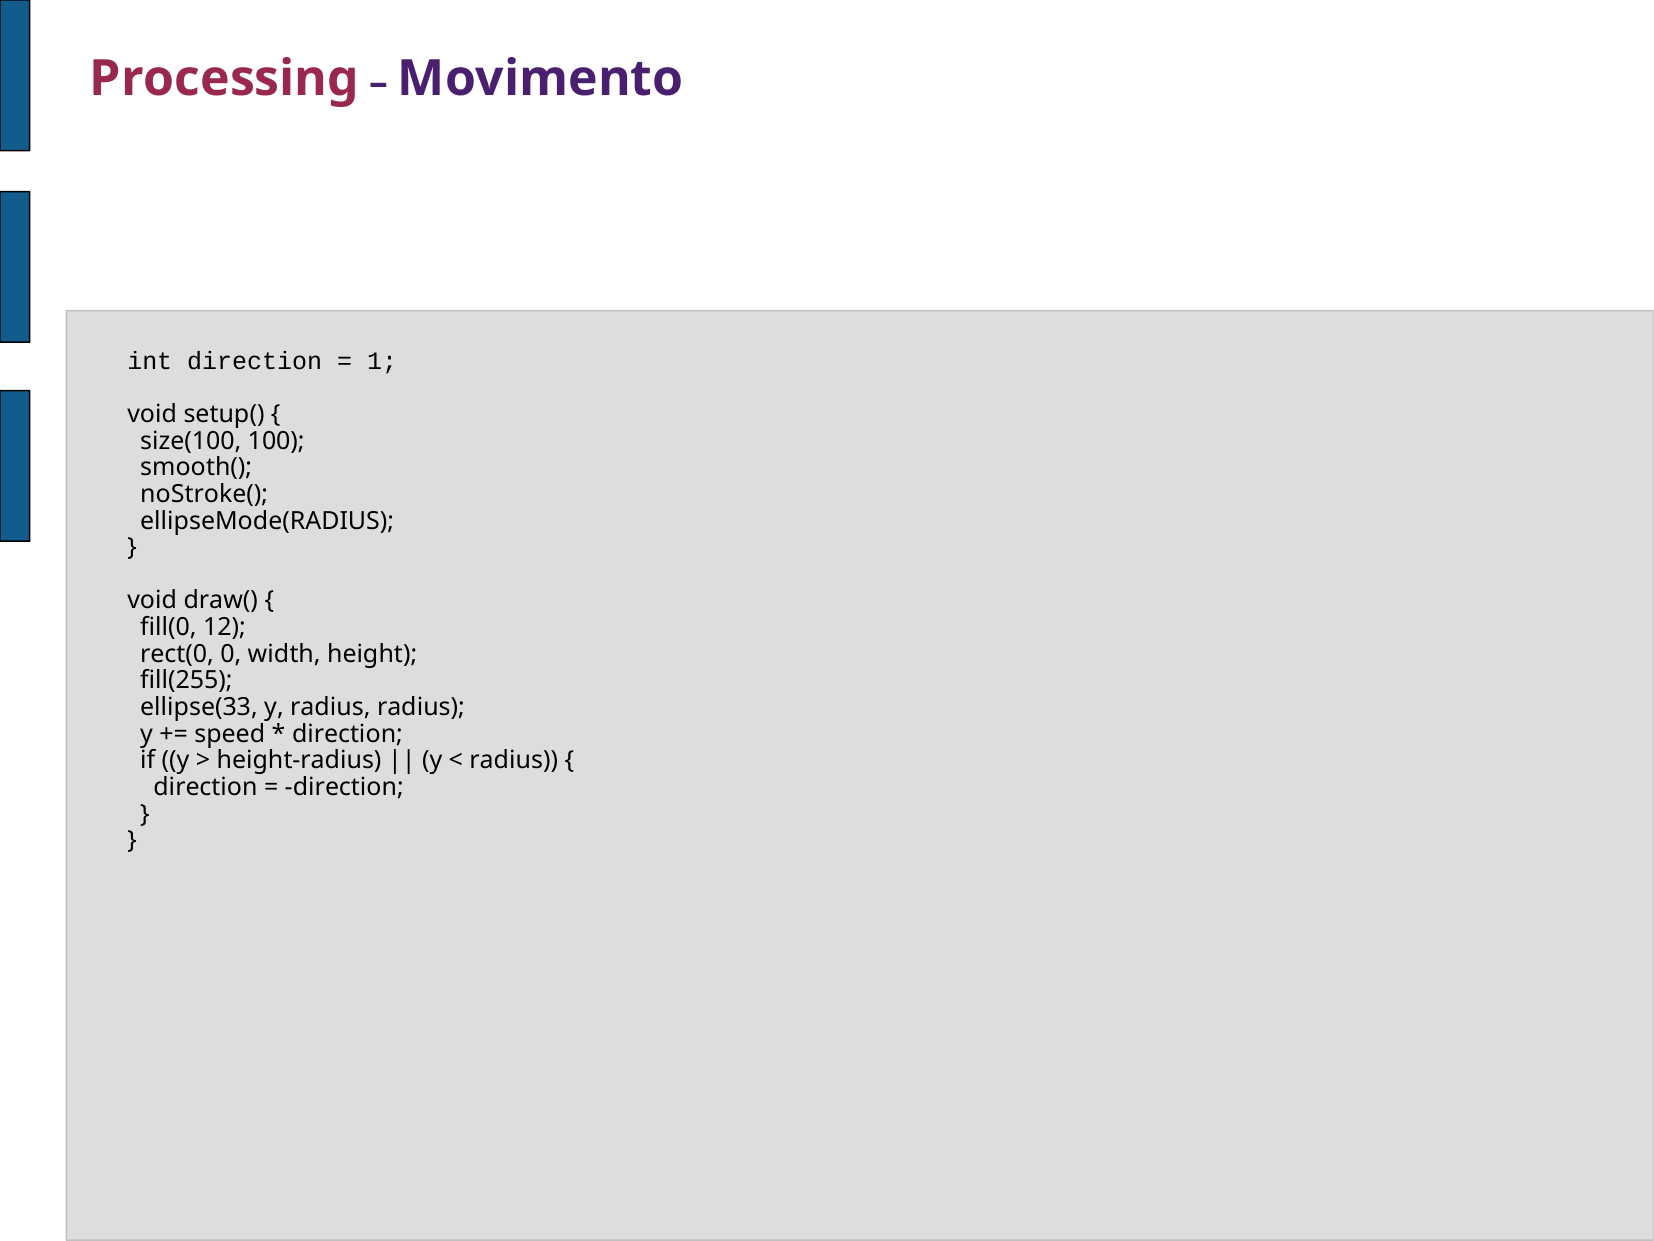

Processing – Movimento
int direction = 1;
void setup() {
 size(100, 100);
 smooth();
 noStroke();
 ellipseMode(RADIUS);
}
void draw() {
 fill(0, 12);
 rect(0, 0, width, height);
 fill(255);
 ellipse(33, y, radius, radius);
 y += speed * direction;
 if ((y > height-radius) || (y < radius)) {
 direction = -direction;
 }
}